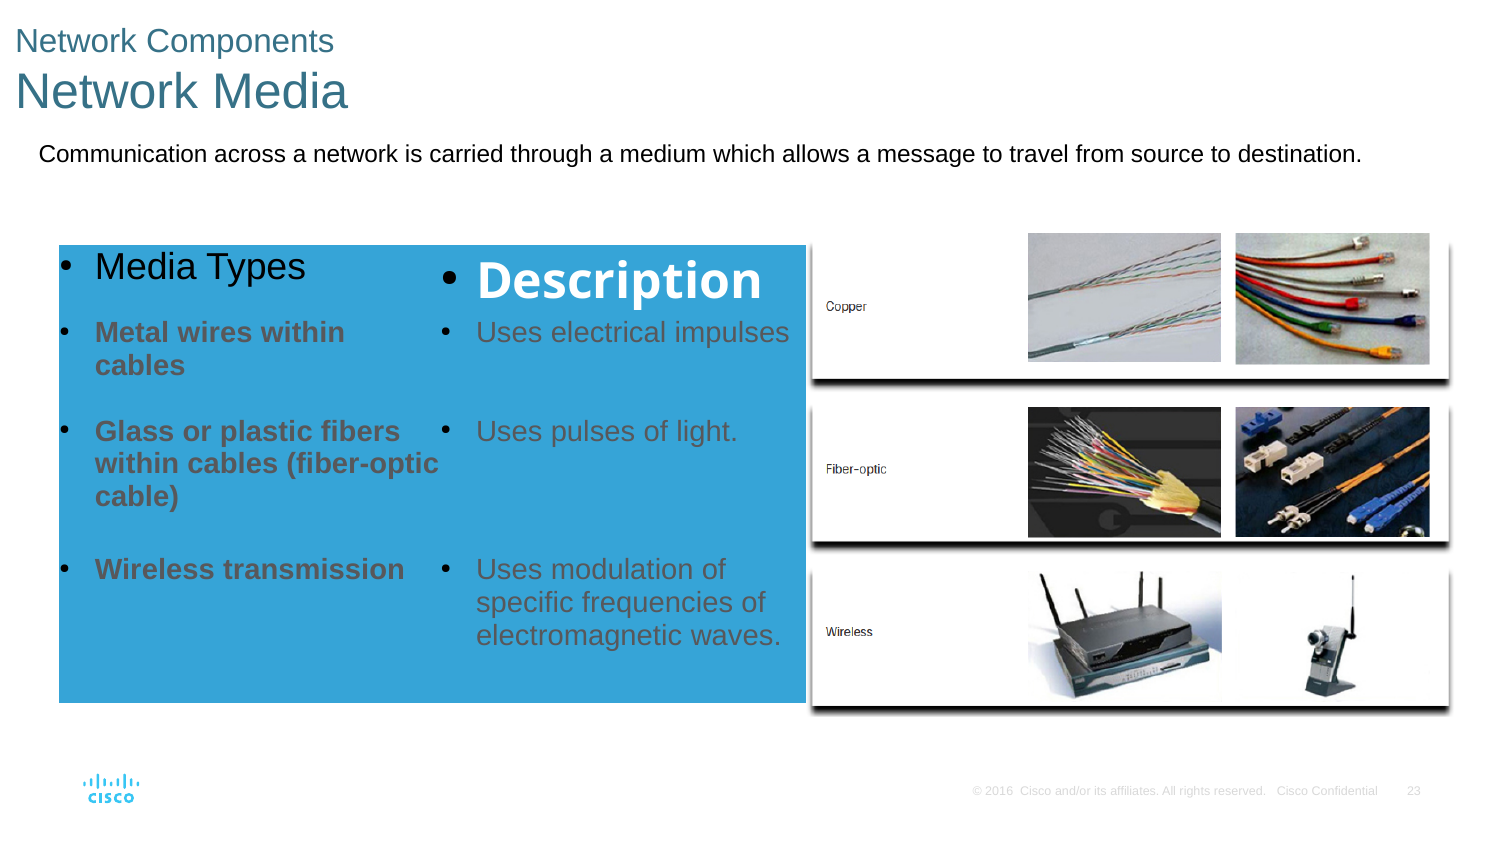

# Network Components Network Media
Communication across a network is carried through a medium which allows a message to travel from source to destination.
| Media Types | Description |
| --- | --- |
| Metal wires within cables | Uses electrical impulses |
| Glass or plastic fibers within cables (fiber-optic cable) | Uses pulses of light. |
| Wireless transmission | Uses modulation of specific frequencies of electromagnetic waves. |